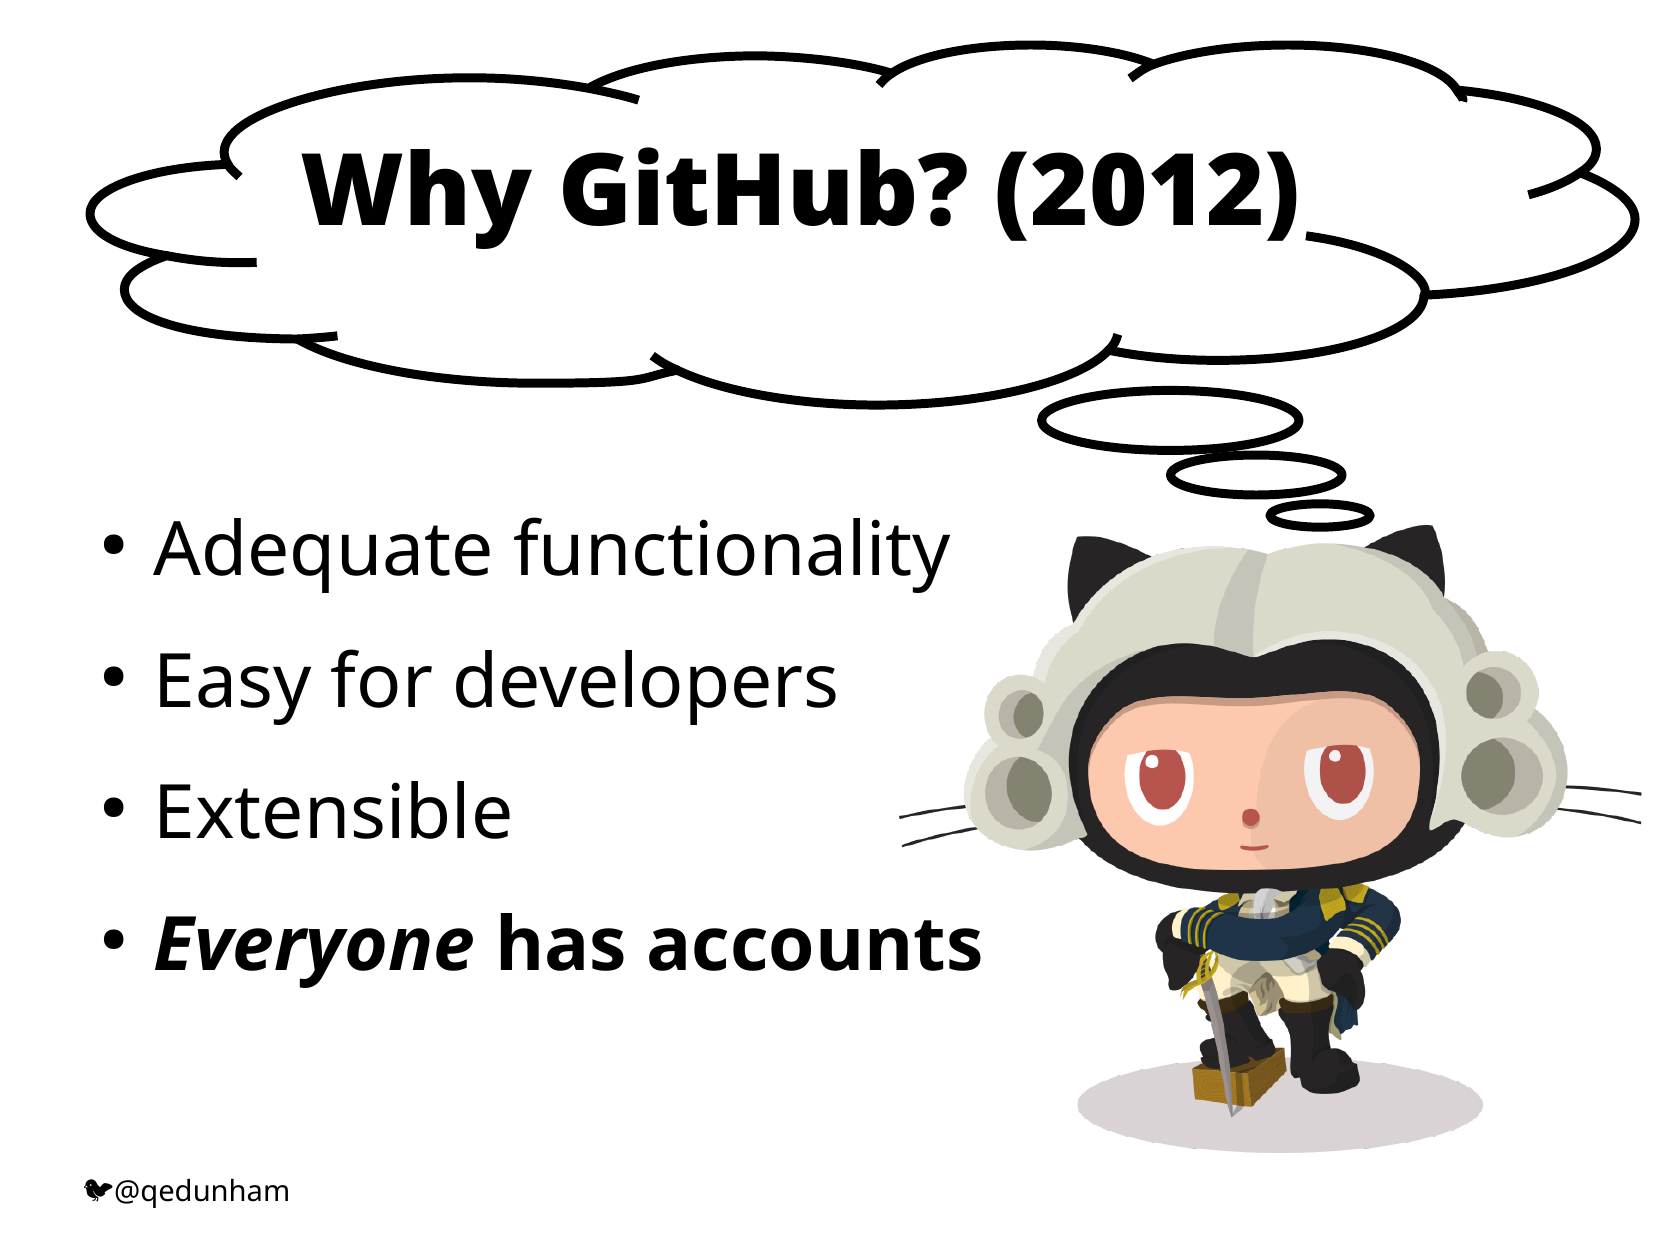

# Why GitHub? (2012)
Adequate functionality
Easy for developers
Extensible
Everyone has accounts